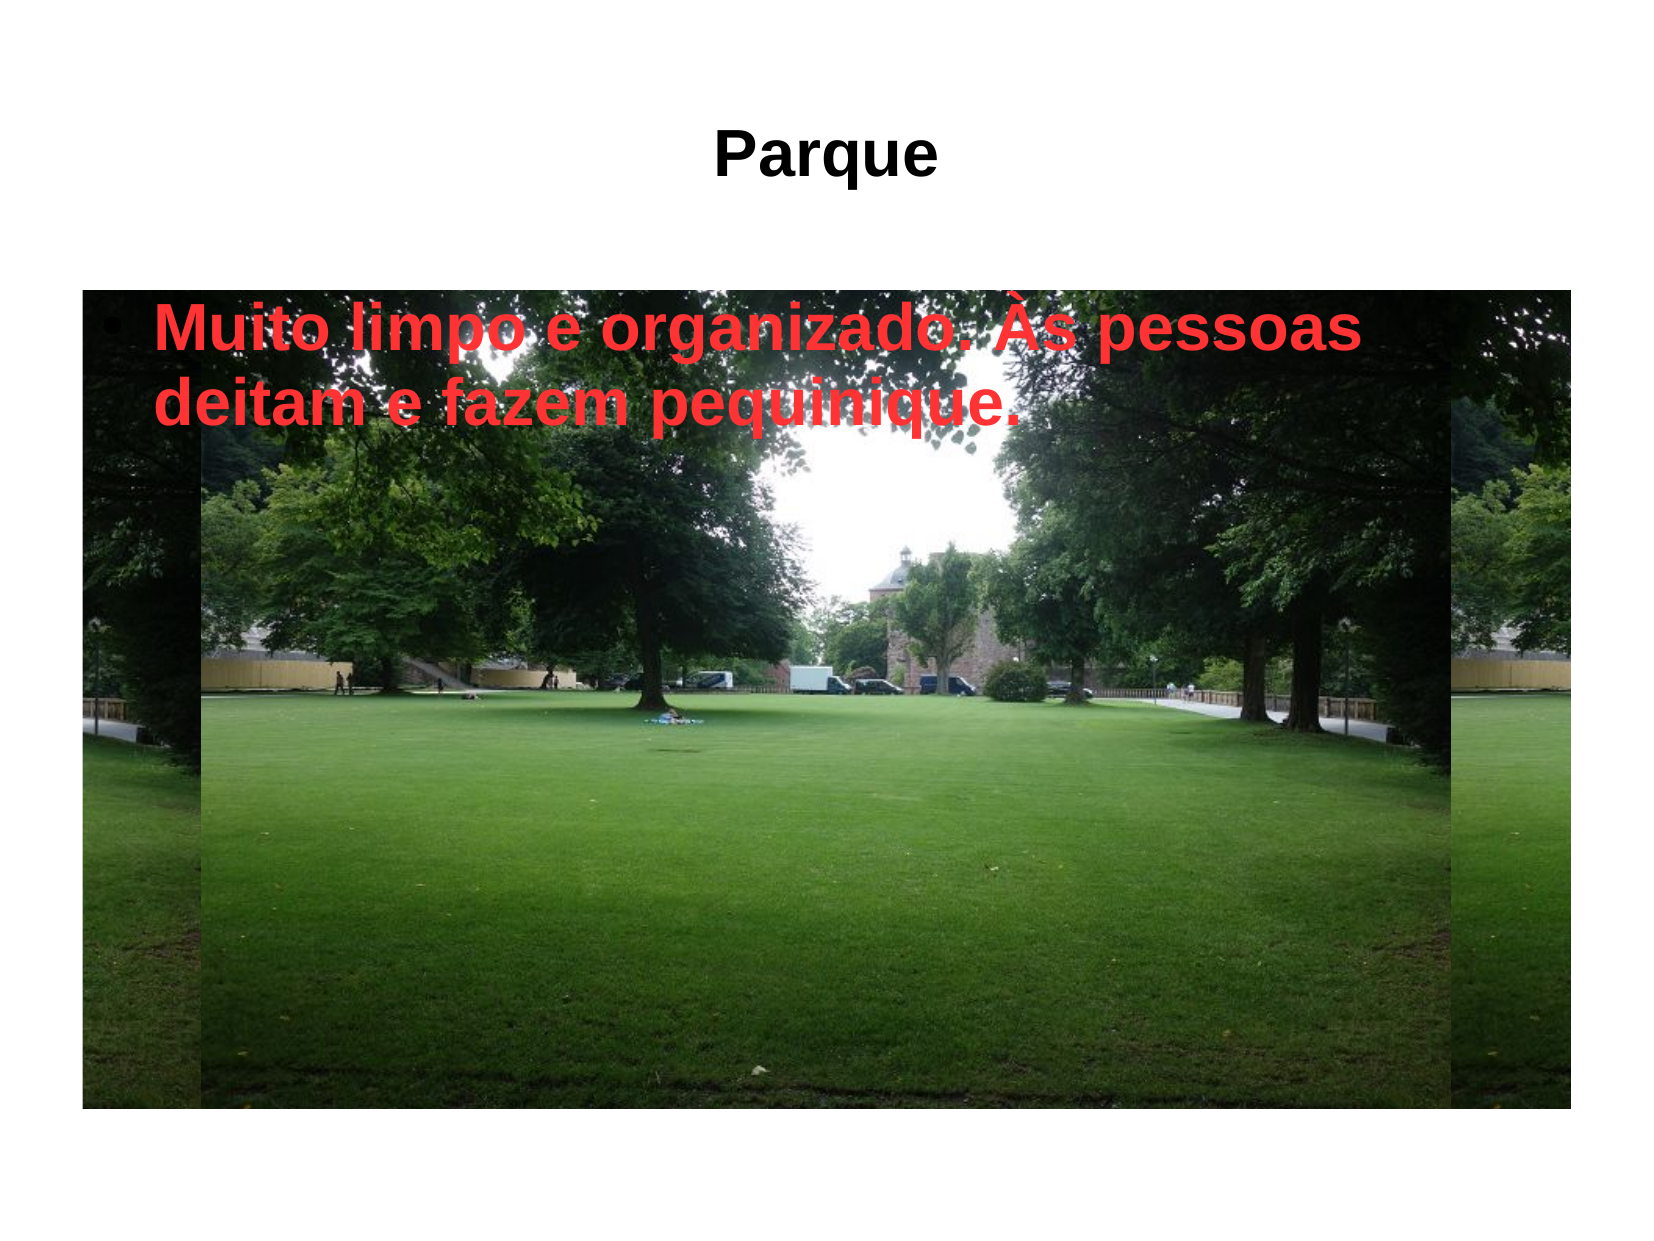

# Parque
Muito limpo e organizado. Às pessoas deitam e fazem pequinique.